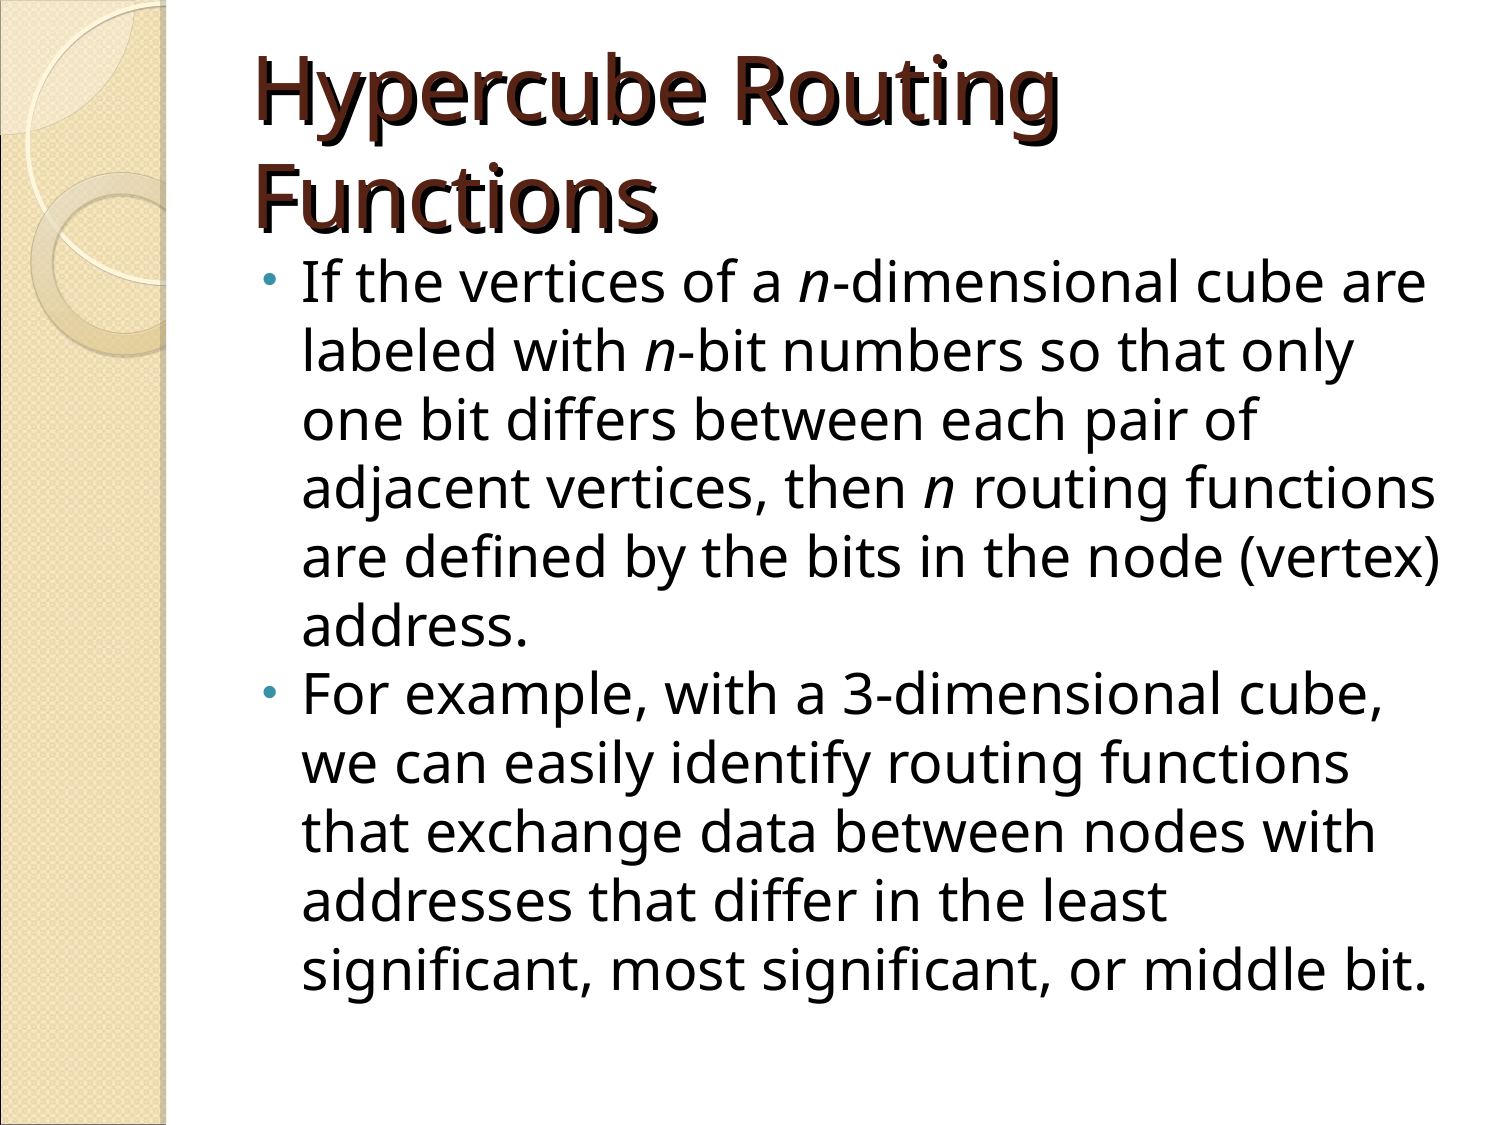

# Hypercube Routing Functions
If the vertices of a n-dimensional cube are labeled with n-bit numbers so that only one bit differs between each pair of adjacent vertices, then n routing functions are defined by the bits in the node (vertex) address.
For example, with a 3-dimensional cube, we can easily identify routing functions that exchange data between nodes with addresses that differ in the least significant, most significant, or middle bit.